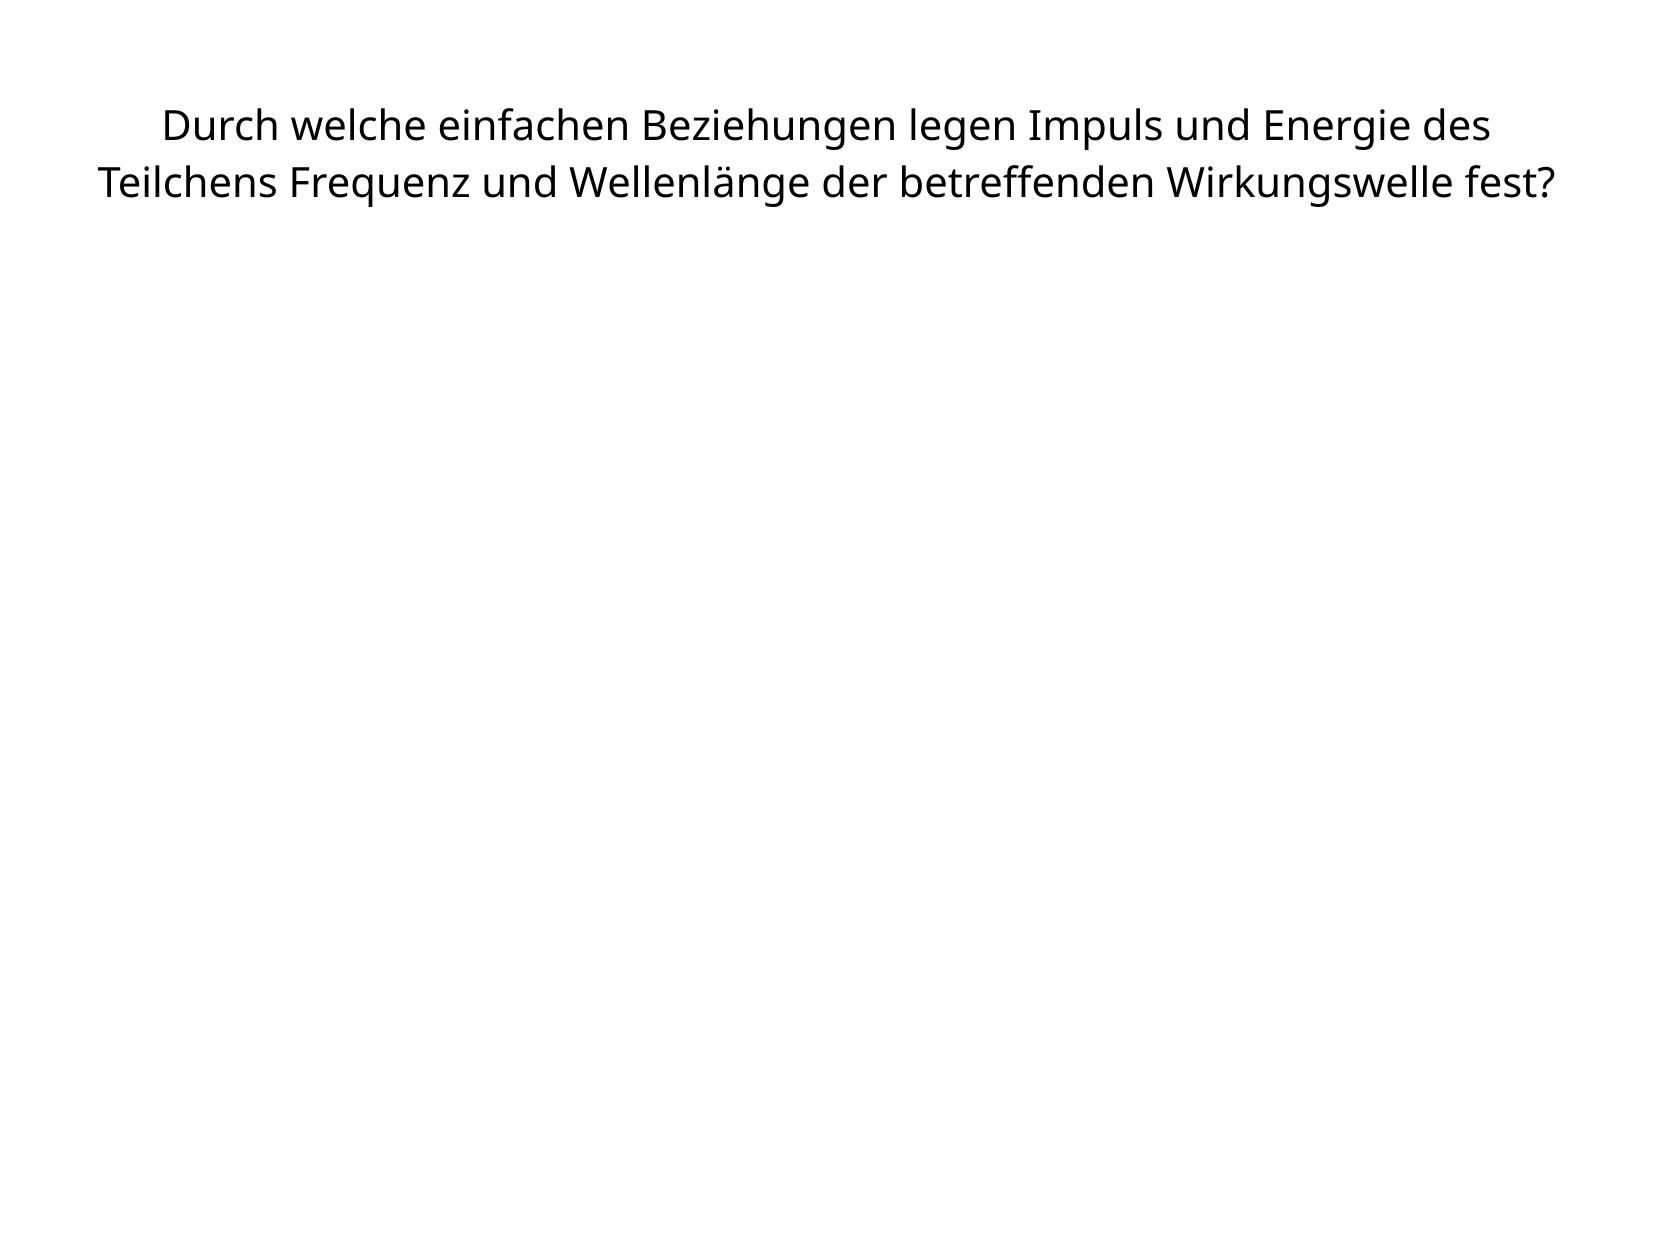

# Durch welche einfachen Beziehungen legen Impuls und Energie des Teilchens Frequenz und Wellenlänge der betreffenden Wirkungswelle fest?